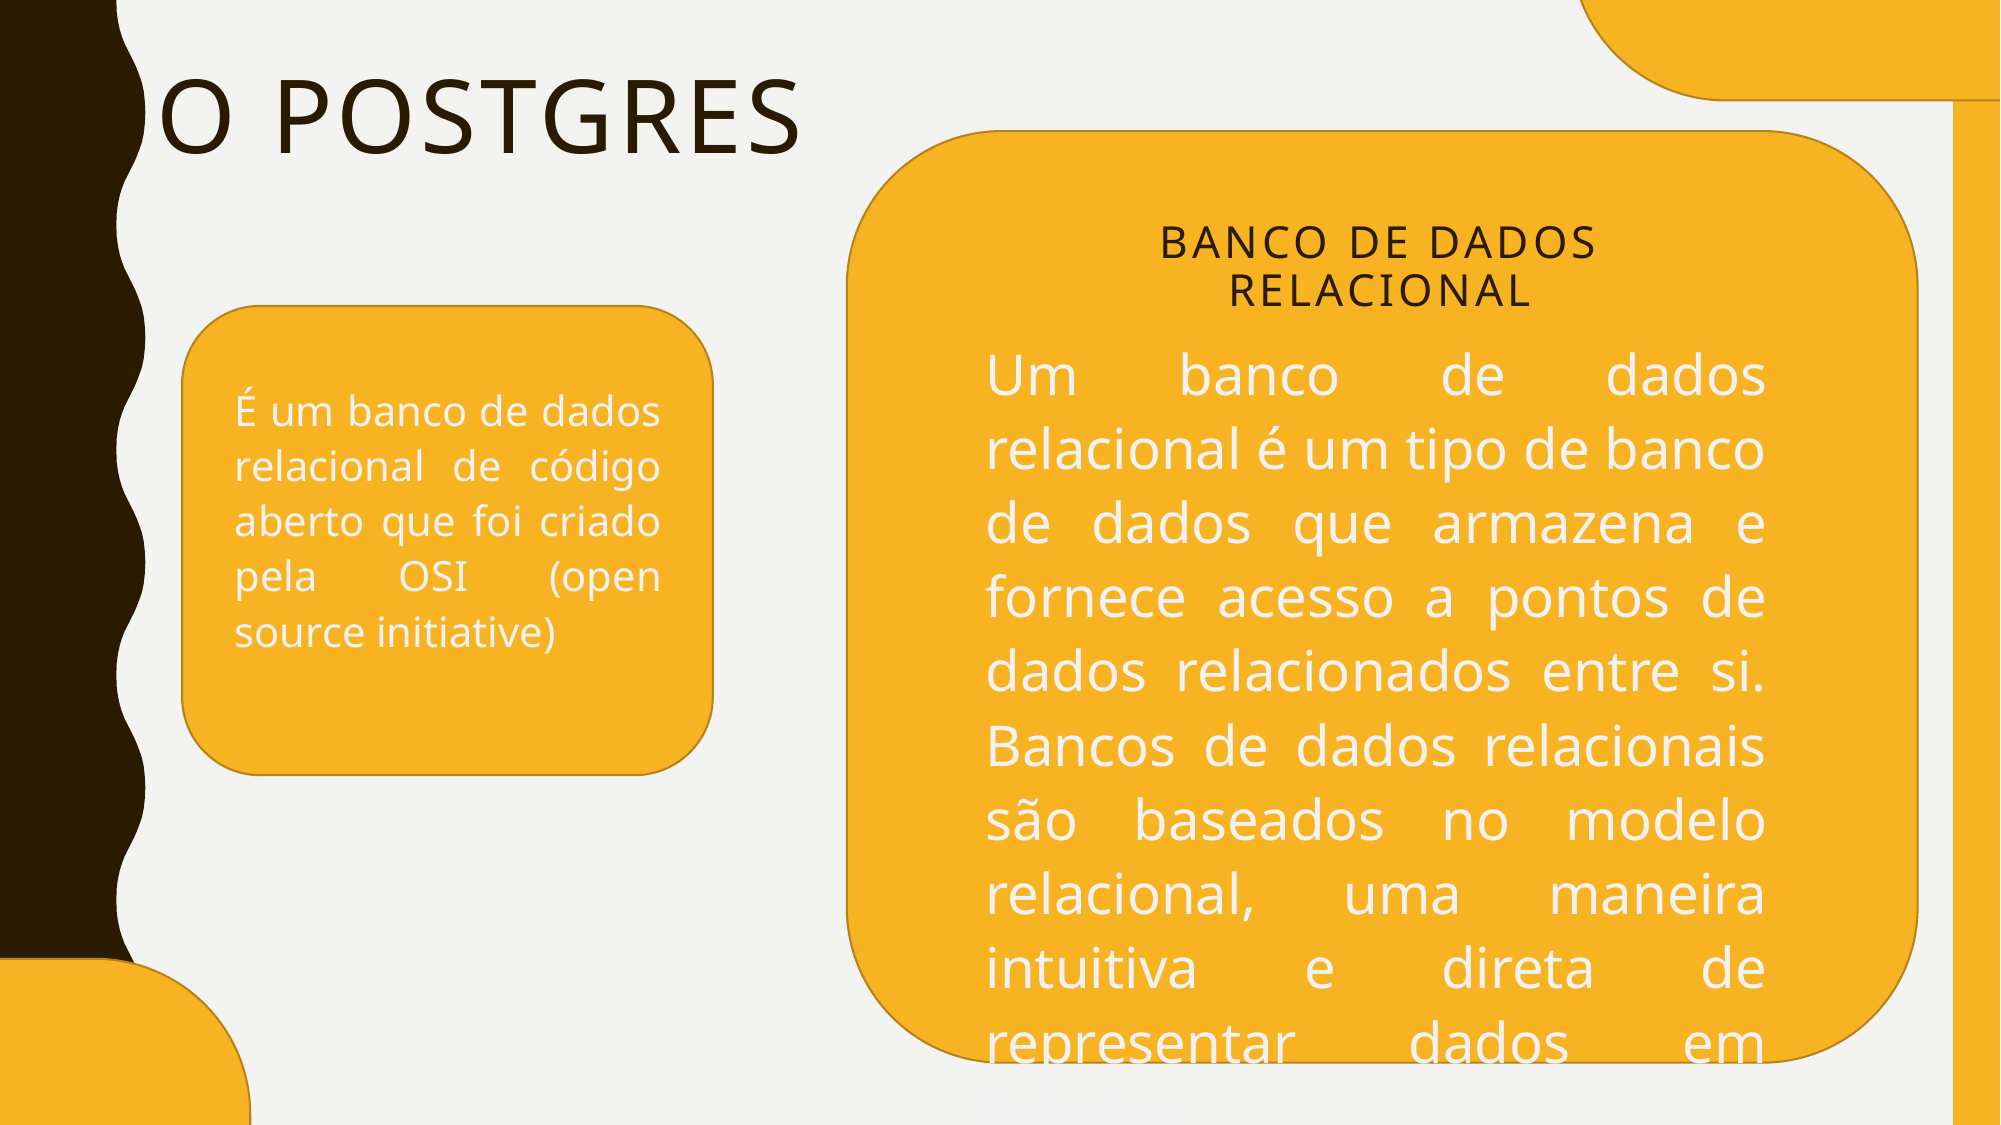

a principal linguagem de programação utilizada no desenvolvimento do postgresql 8.3.0 é o ansi c, mas tbm são usadas outras em menor escala
Esse banco de dados é derivado do pacote POSTGRES
o postgres
BAnco de dados relacional
Um banco de dados relacional é um tipo de banco de dados que armazena e fornece acesso a pontos de dados relacionados entre si. Bancos de dados relacionais são baseados no modelo relacional, uma maneira intuitiva e direta de representar dados em tabelas.
# É um banco de dados relacional de código aberto que foi criado pela OSI (open source initiative)
escrito na universidade da california em barkeley, liderado pelo professor michael stonebraker e patrocinado pela  Defense Advanced Research Projects Agency (DARPA), the Army Research Office (ARO), the National Science Foundation (NSF), e ESL, inc. sua implementação começou em 1986, passando a ser postgre95 e sendo substituido pelo nome postgresql em 1996.
esse banco de dados tbm tem inumeras interfaces nativas, podendo ser acessado por: odbc, jdbc, c, c++, php, perl, tcl, ecpg, python e ruby.